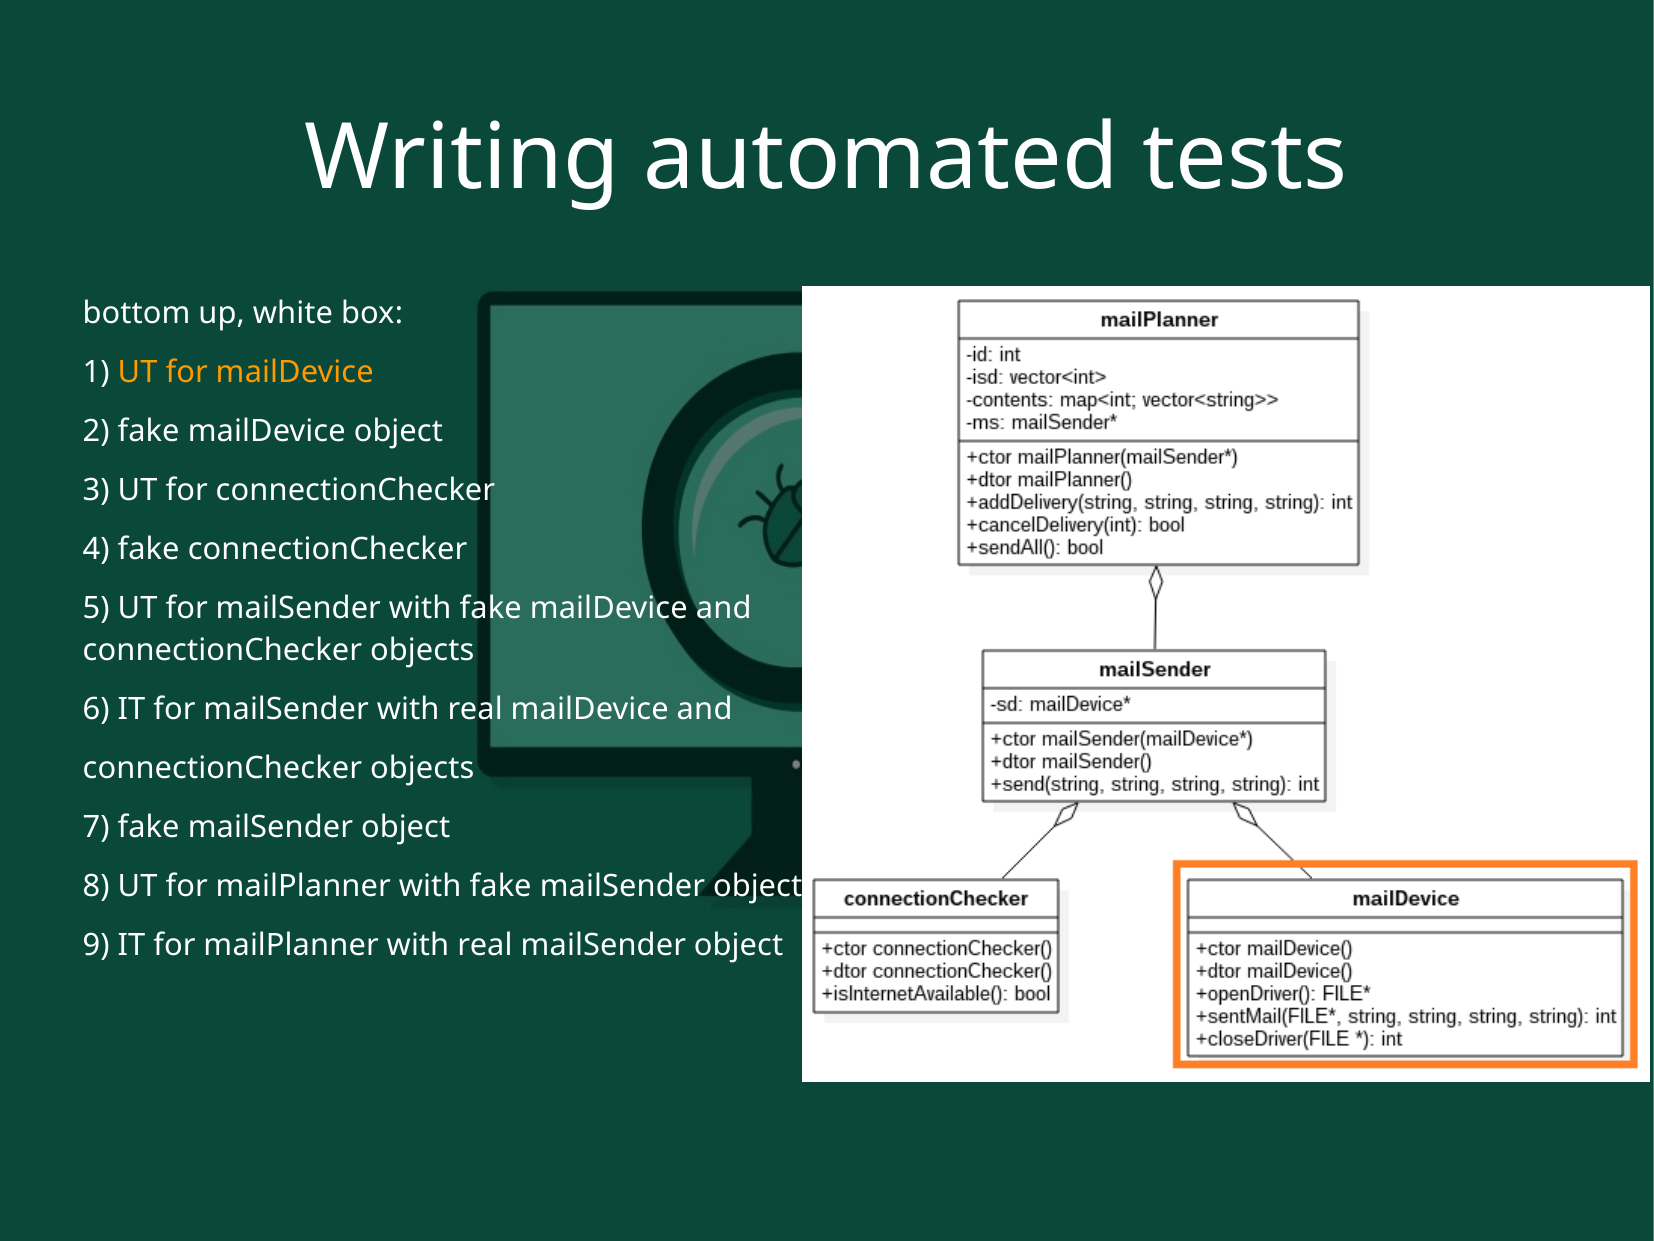

# Writing automated tests
bottom up, white box:
1) UT for mailDevice
2) fake mailDevice object
3) UT for connectionChecker
4) fake connectionChecker
5) UT for mailSender with fake mailDevice and connectionChecker objects
6) IT for mailSender with real mailDevice and
connectionChecker objects
7) fake mailSender object
8) UT for mailPlanner with fake mailSender object
9) IT for mailPlanner with real mailSender object